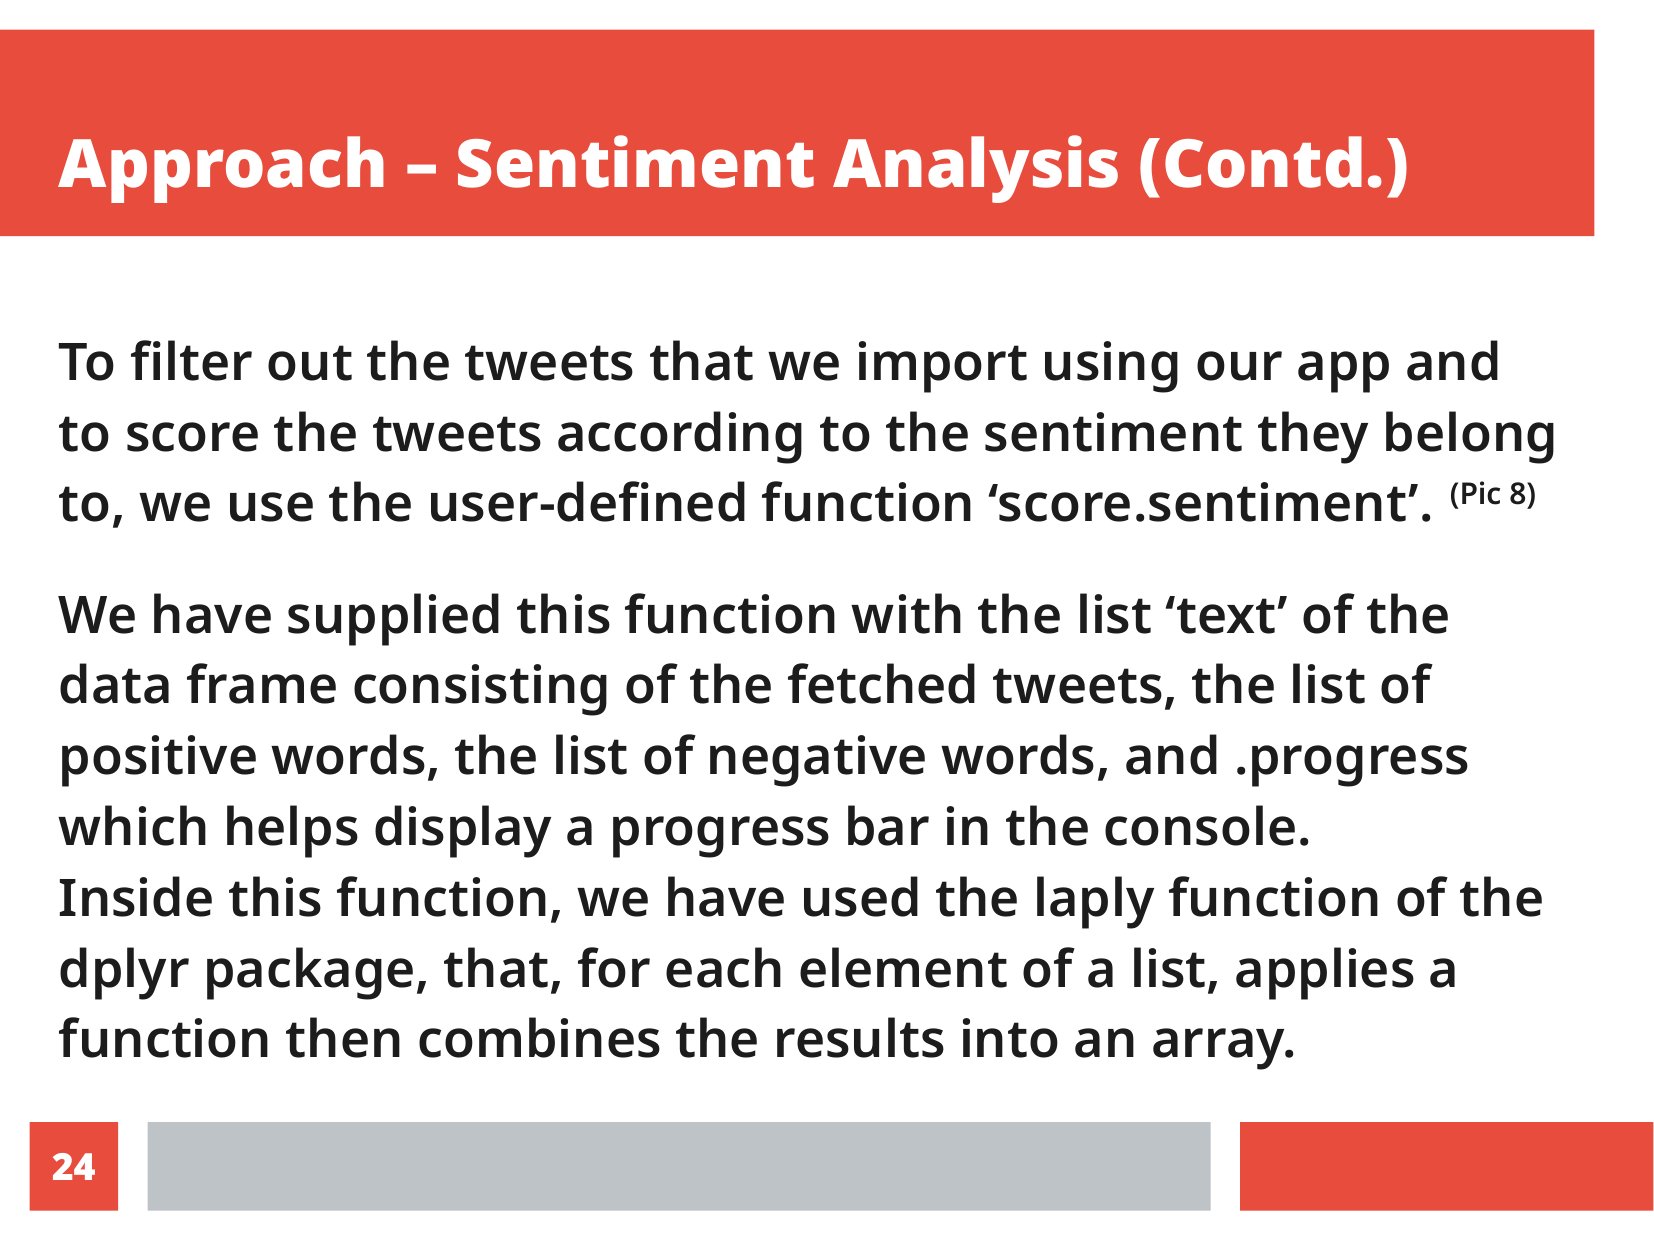

# Approach – Sentiment Analysis (Contd.)
To filter out the tweets that we import using our app and to score the tweets according to the sentiment they belong to, we use the user-defined function ‘score.sentiment’. (Pic 8)
We have supplied this function with the list ‘text’ of the data frame consisting of the fetched tweets, the list of positive words, the list of negative words, and .progress which helps display a progress bar in the console.
Inside this function, we have used the laply function of the dplyr package, that, for each element of a list, applies a function then combines the results into an array.
24